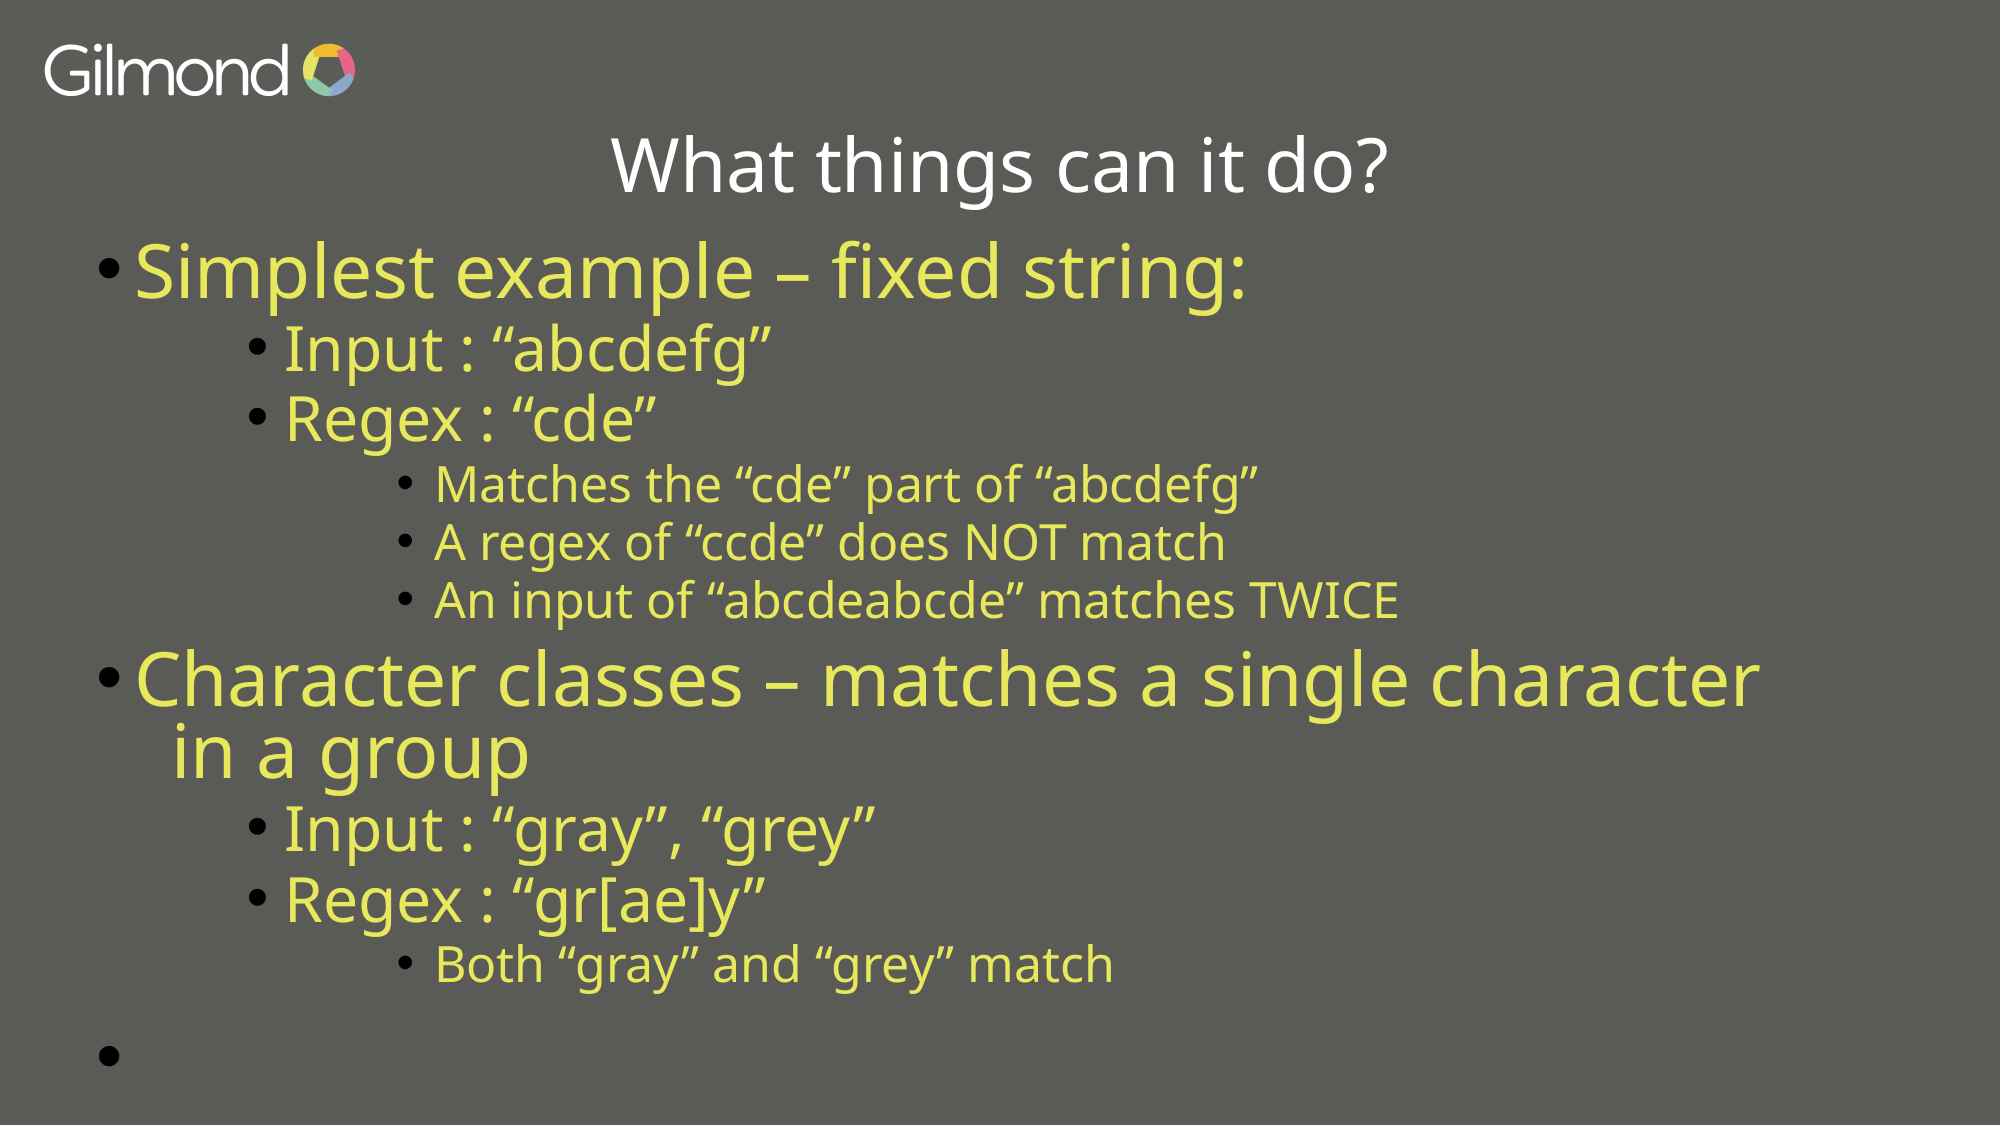

# What things can it do?
Simplest example – fixed string:
Input : “abcdefg”
Regex : “cde”
Matches the “cde” part of “abcdefg”
A regex of “ccde” does NOT match
An input of “abcdeabcde” matches TWICE
Character classes – matches a single character in a group
Input : “gray”, “grey”
Regex : “gr[ae]y”
Both “gray” and “grey” match